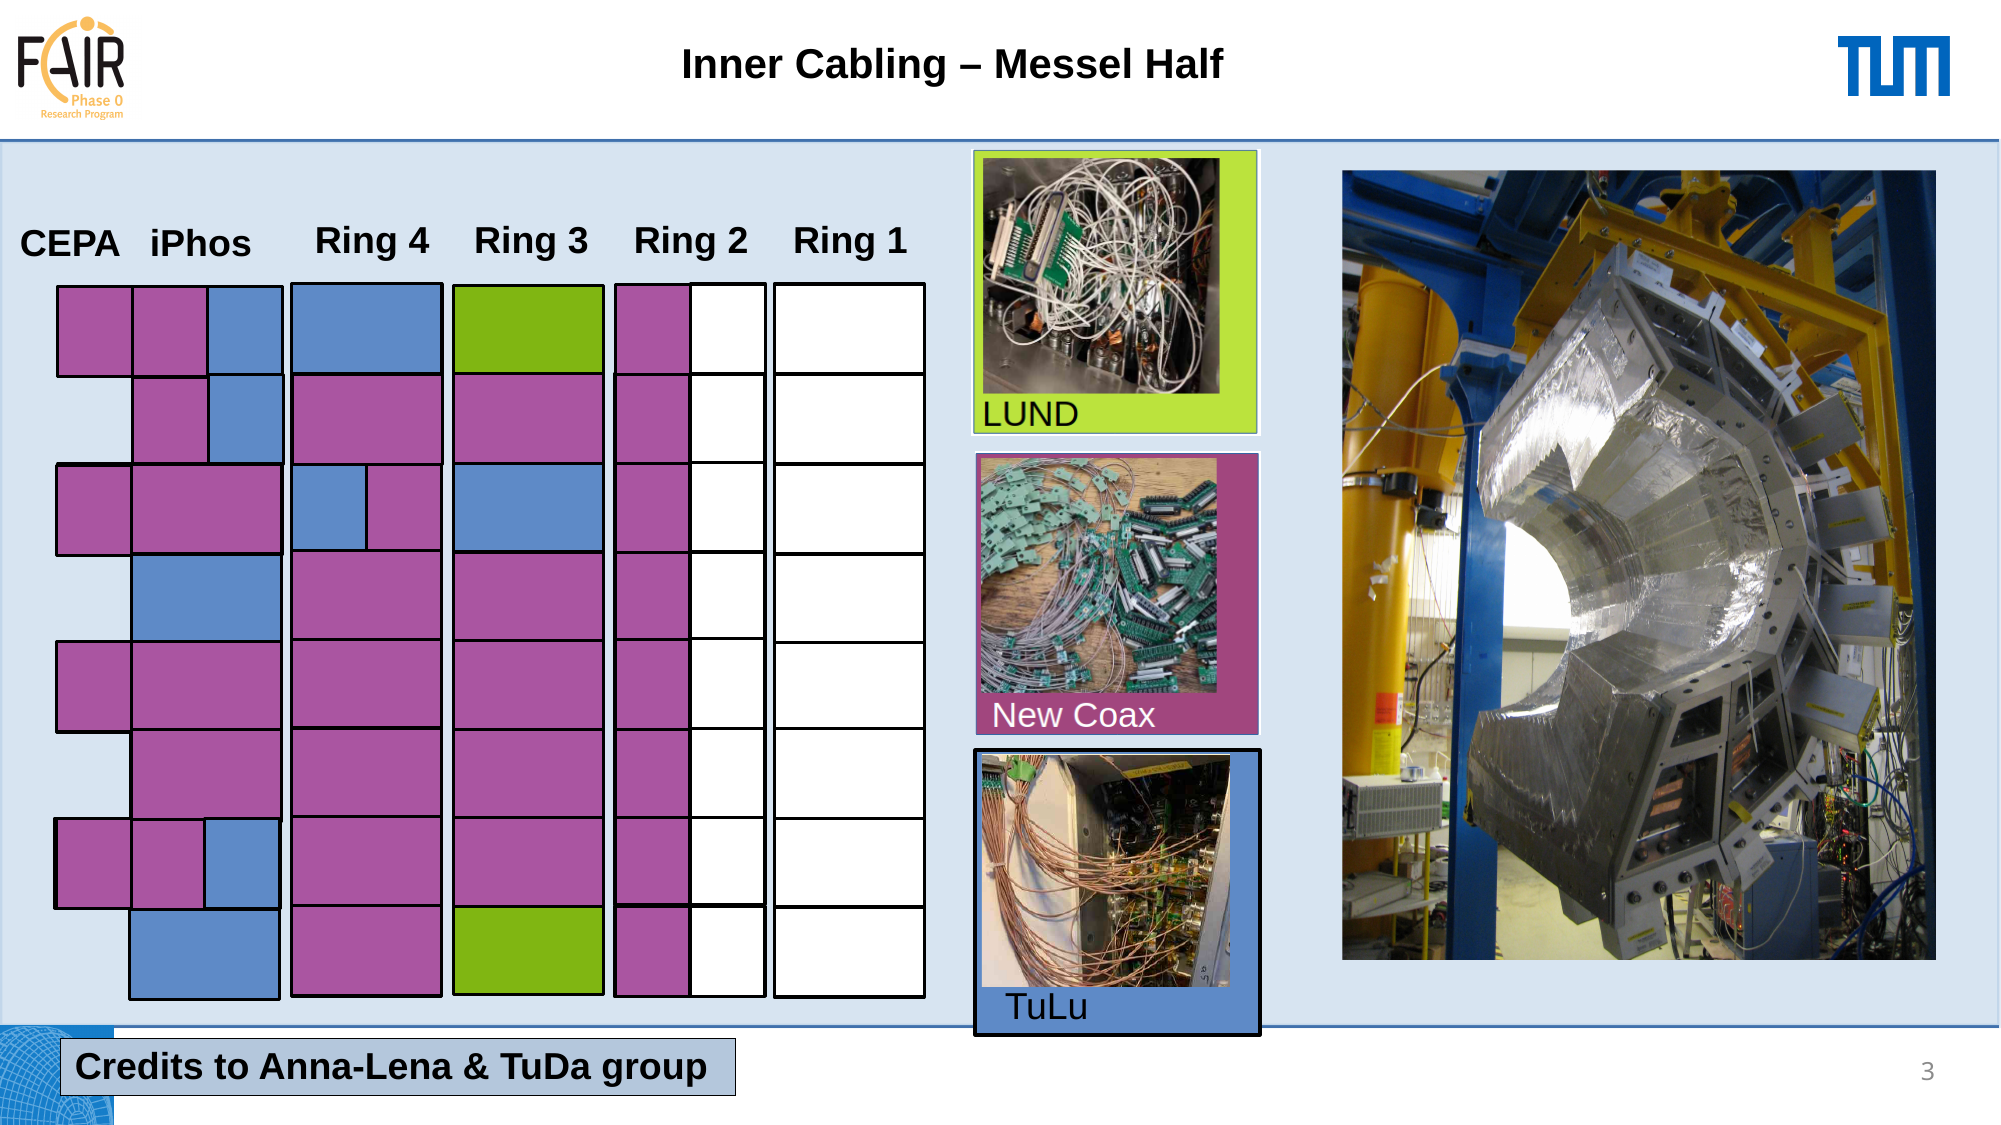

Inner Cabling – Messel Half
Ring 4
Ring 3
Ring 2
Ring 1
CEPA
iPhos
TuLu
Credits to Anna-Lena & TuDa group
3